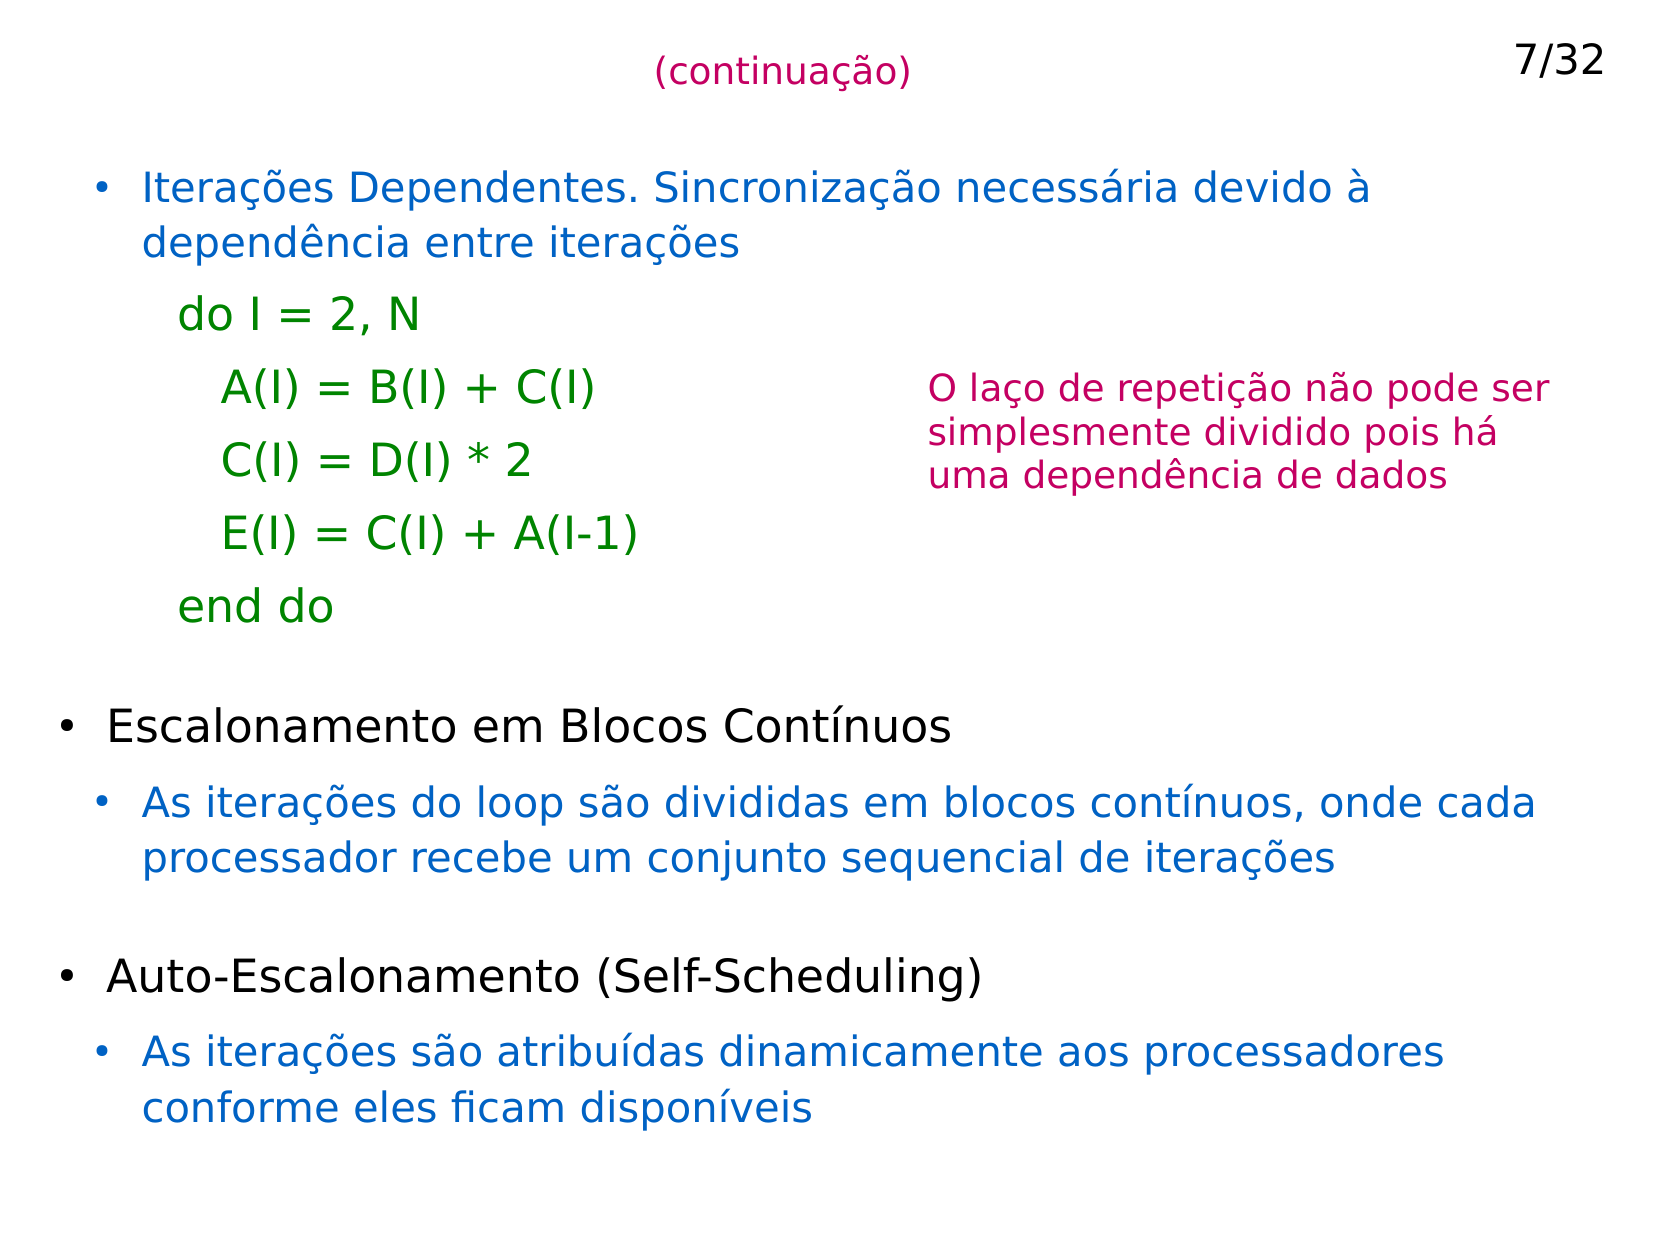

#
7
(continuação)
Iterações Dependentes. Sincronização necessária devido à dependência entre iterações
do I = 2, N
 A(I) = B(I) + C(I)
 C(I) = D(I) * 2
 E(I) = C(I) + A(I-1)
end do
Escalonamento em Blocos Contínuos
As iterações do loop são divididas em blocos contínuos, onde cada processador recebe um conjunto sequencial de iterações
Auto-Escalonamento (Self-Scheduling)
As iterações são atribuídas dinamicamente aos processadores conforme eles ficam disponíveis
O laço de repetição não pode ser simplesmente dividido pois há uma dependência de dados